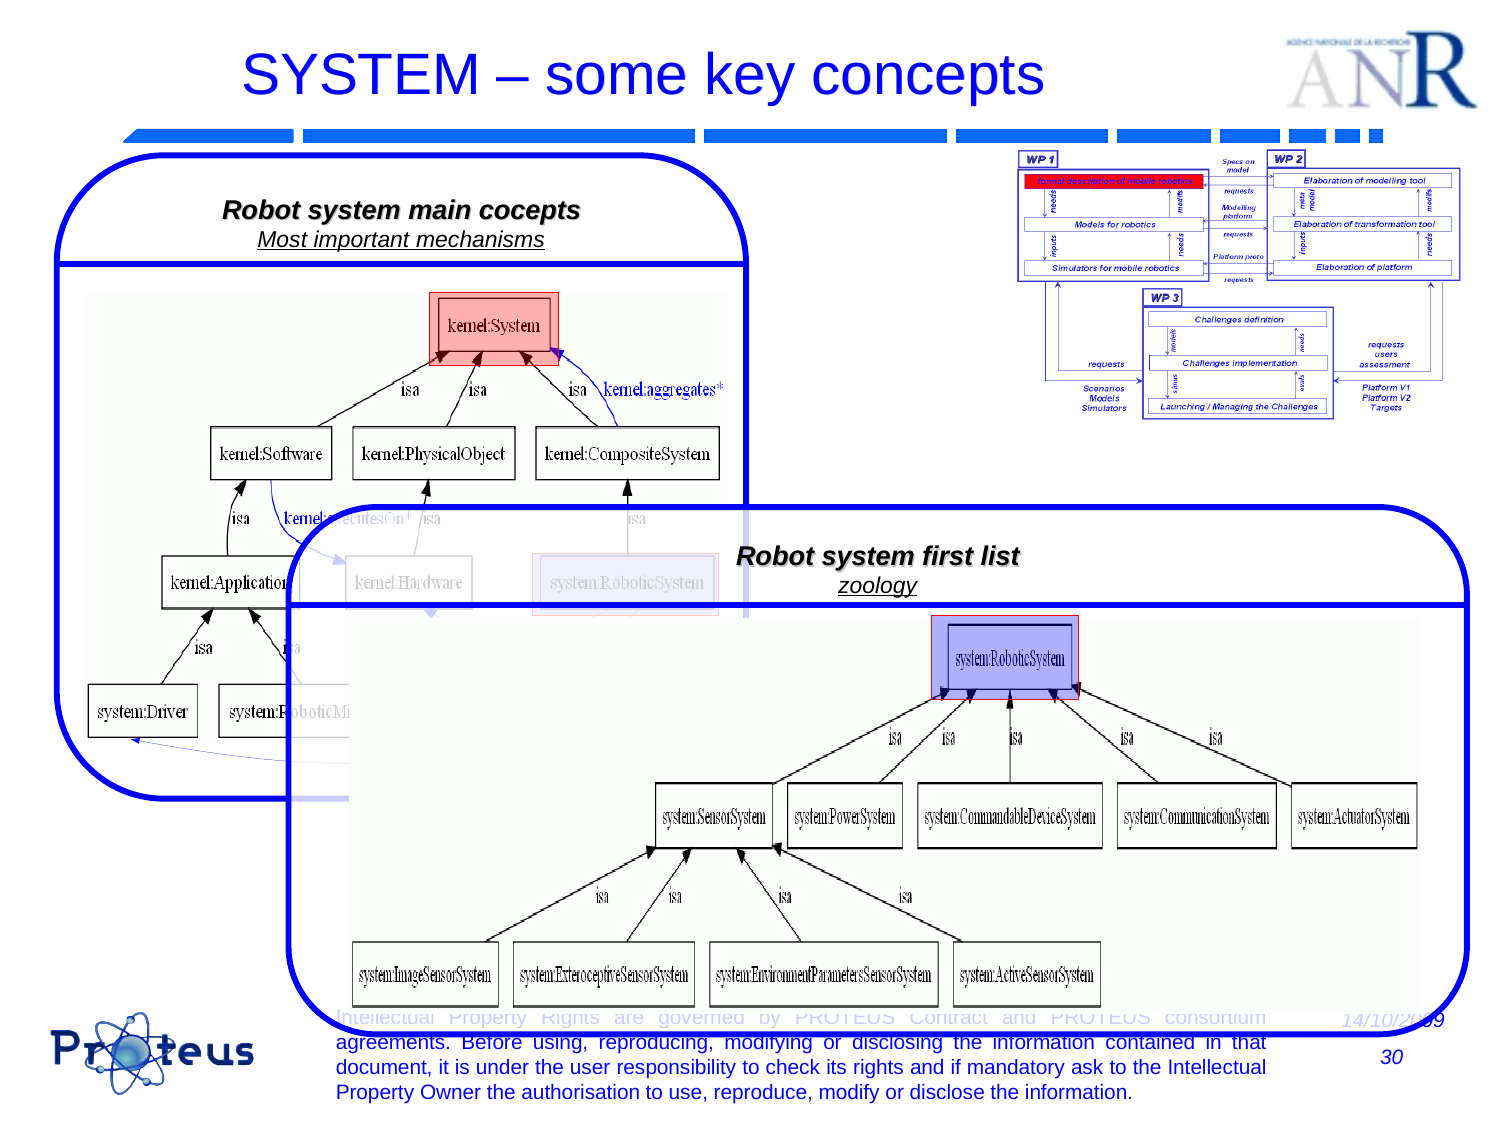

# SYSTEM – some key concepts
Robot system main cocepts
Most important mechanisms
Robot system first list
zoology